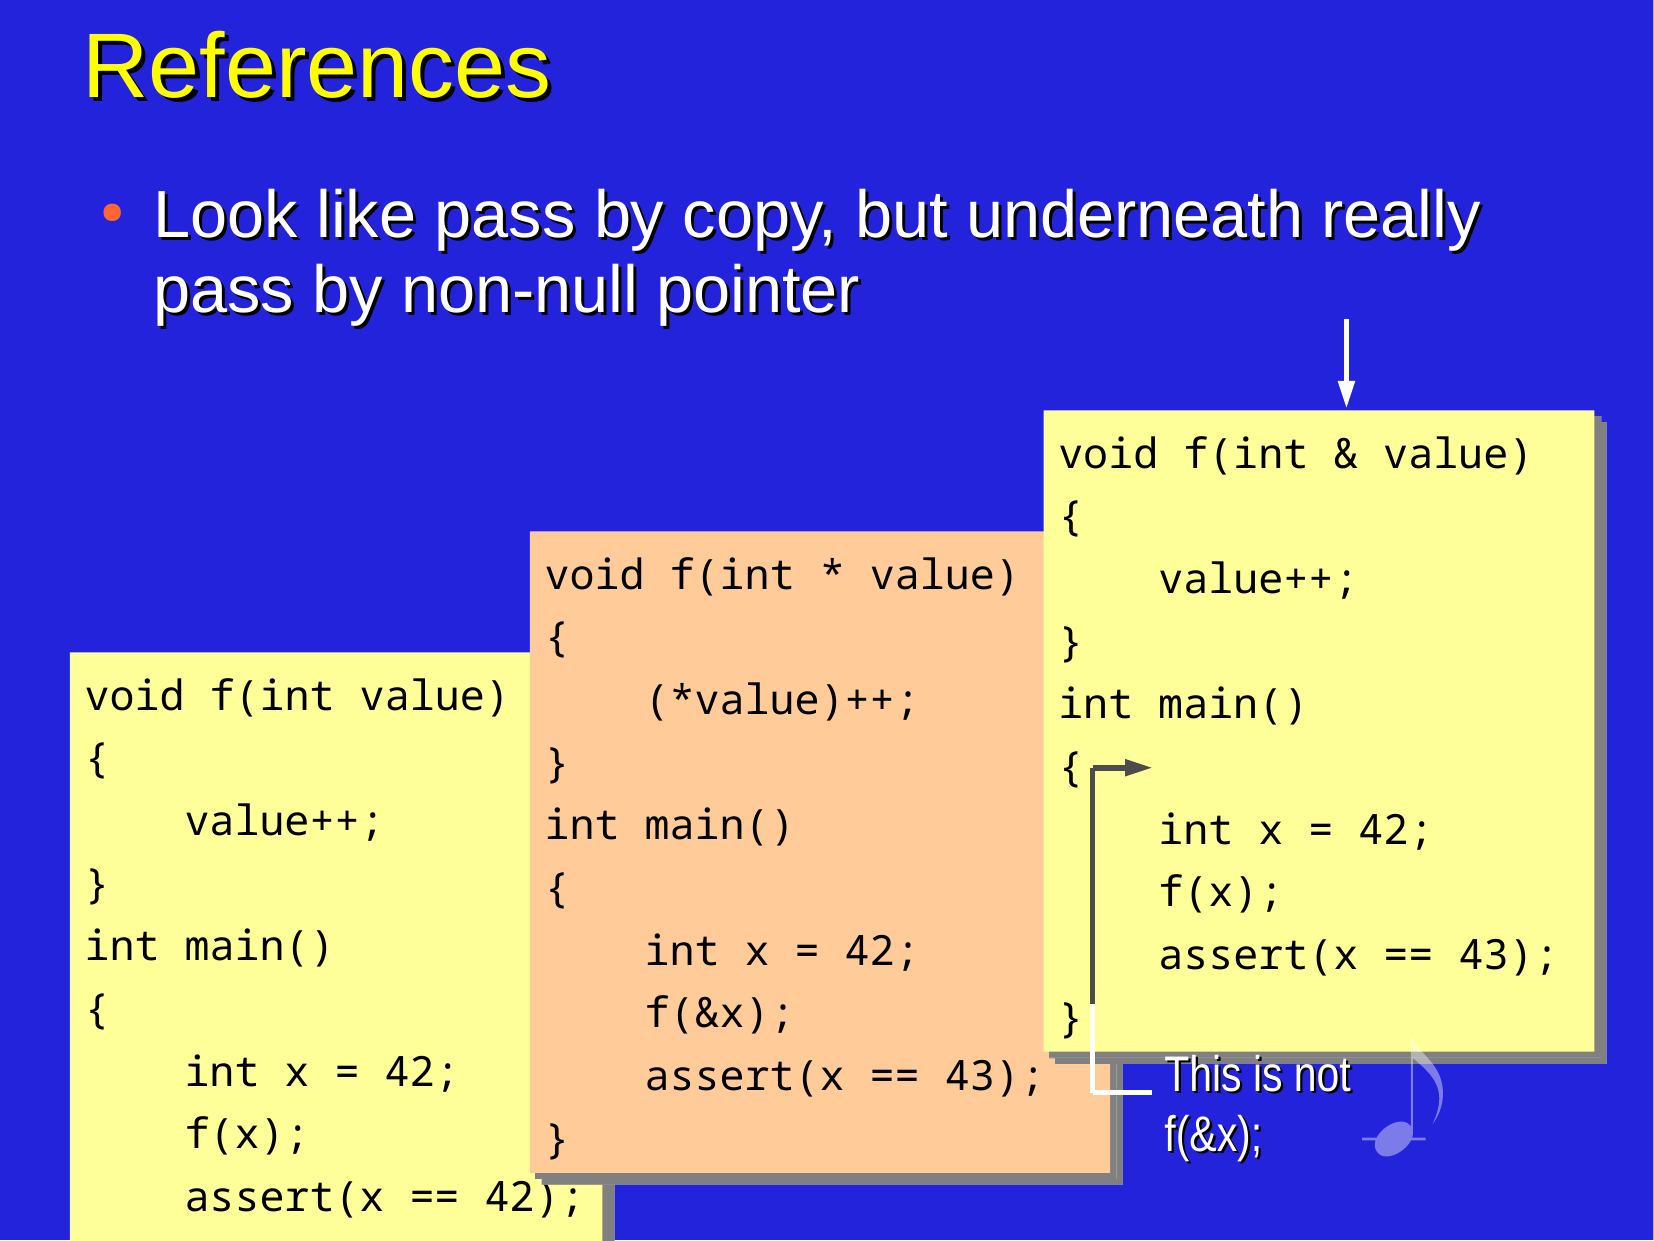

# References
Look like pass by copy, but underneath really pass by non-null pointer
void f(int & value)
{
 value++;
}
int main()
{
 int x = 42;
 f(x);
 assert(x == 43);
}
void f(int * value)
{
 (*value)++;
}
int main()
{
 int x = 42;
 f(&x);
 assert(x == 43);
}
void f(int value)
{
 value++;
}
int main()
{
 int x = 42;
 f(x);
 assert(x == 42);
}
This is not
f(&x);